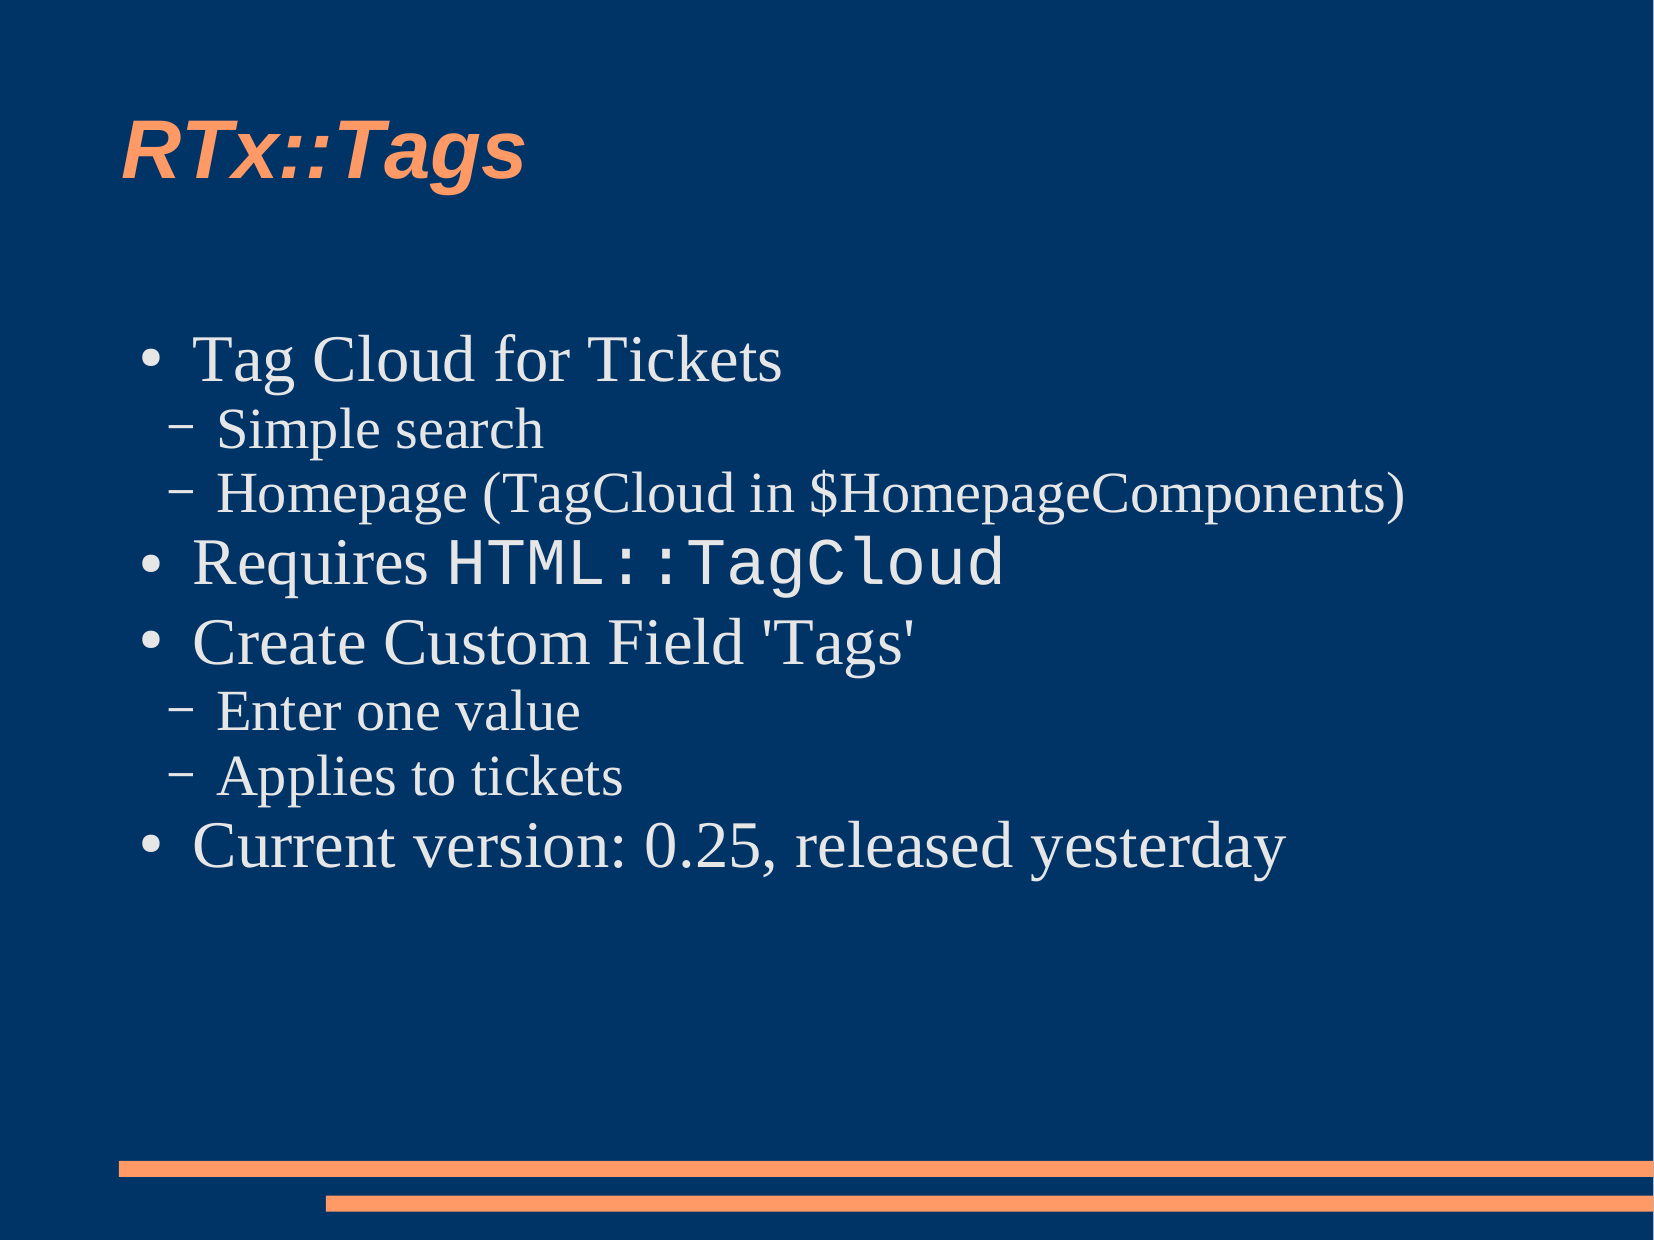

# RTx::Tags
Tag Cloud for Tickets
Simple search
Homepage (TagCloud in $HomepageComponents)
Requires HTML::TagCloud
Create Custom Field 'Tags'
Enter one value
Applies to tickets
Current version: 0.25, released yesterday